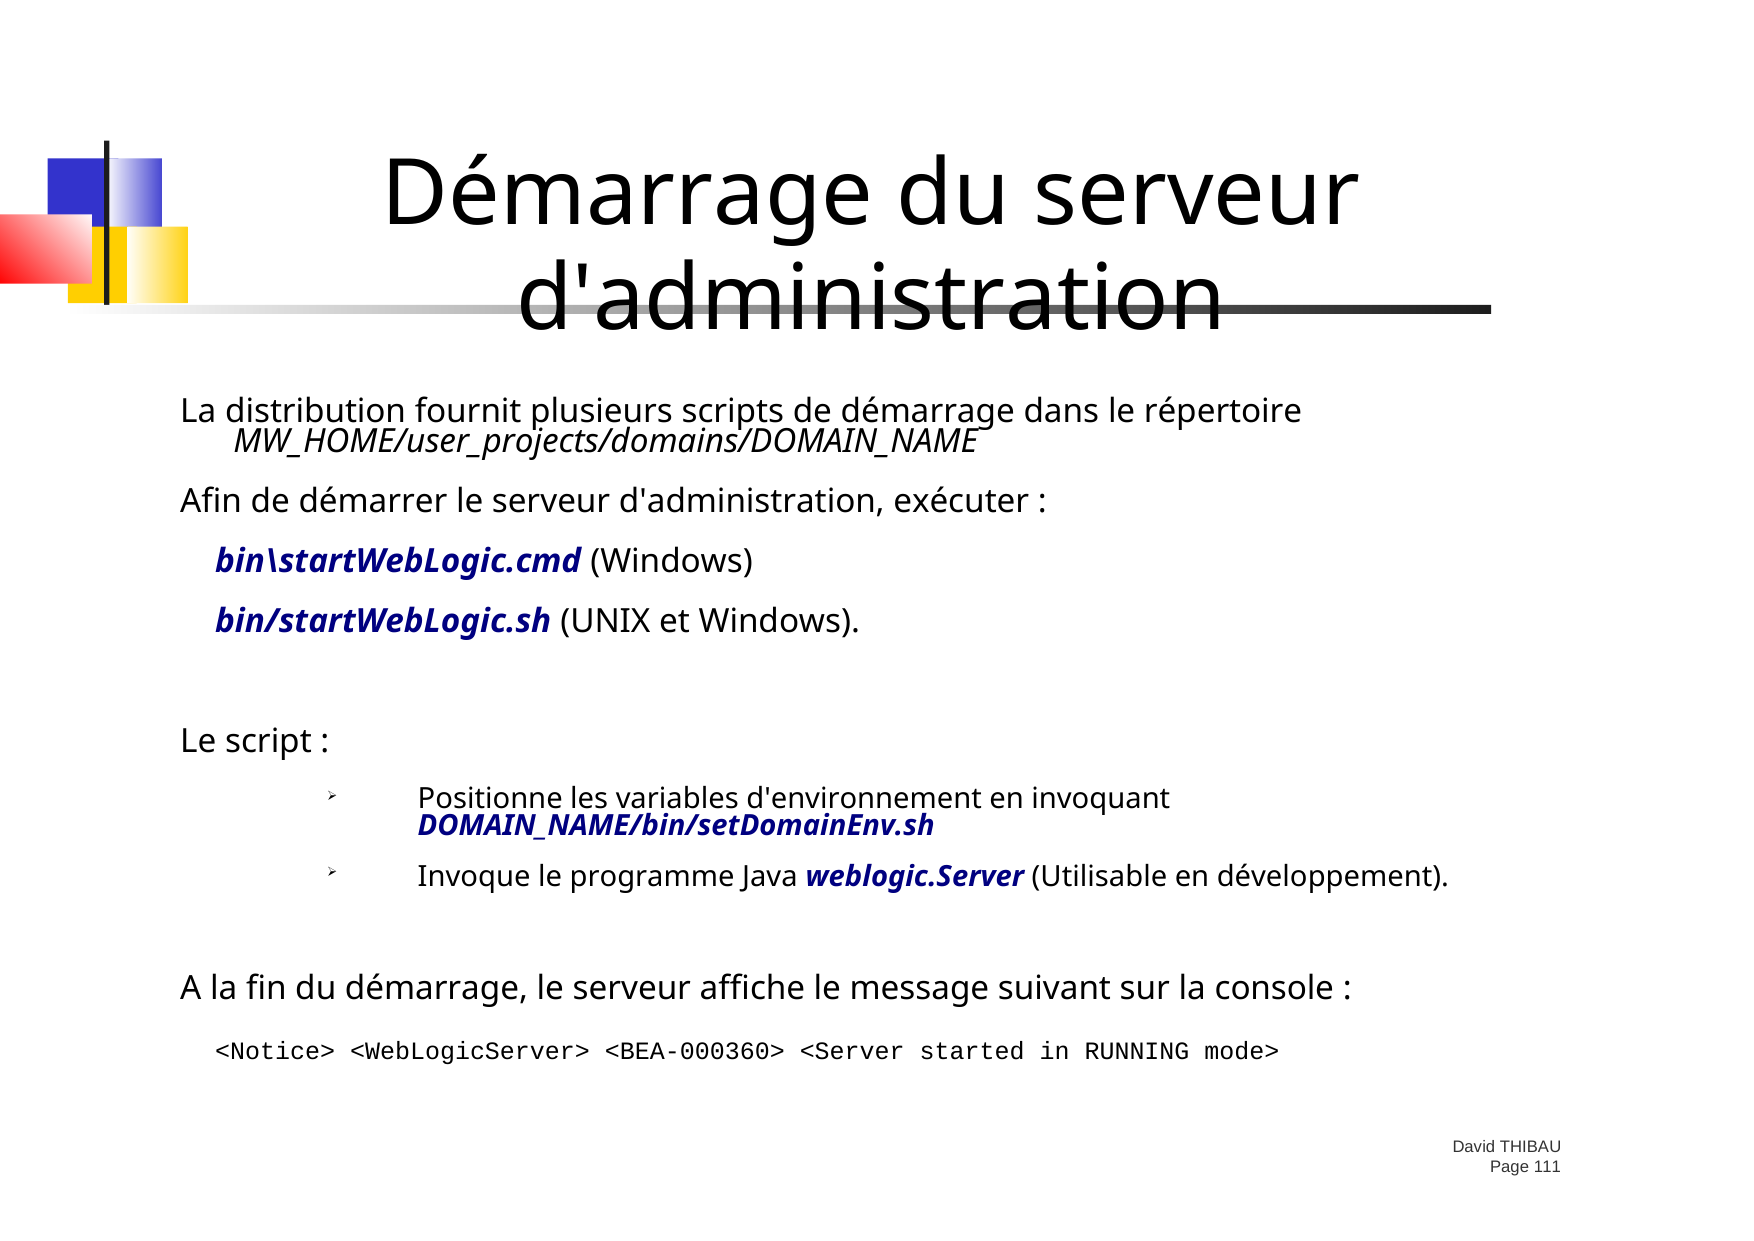

# Démarrage du serveur d'administration
La distribution fournit plusieurs scripts de démarrage dans le répertoire MW_HOME/user_projects/domains/DOMAIN_NAME
Afin de démarrer le serveur d'administration, exécuter :
 bin\startWebLogic.cmd (Windows)
 bin/startWebLogic.sh (UNIX et Windows).
Le script :
Positionne les variables d'environnement en invoquant DOMAIN_NAME/bin/setDomainEnv.sh
Invoque le programme Java weblogic.Server (Utilisable en développement).
A la fin du démarrage, le serveur affiche le message suivant sur la console :
 <Notice> <WebLogicServer> <BEA-000360> <Server started in RUNNING mode>